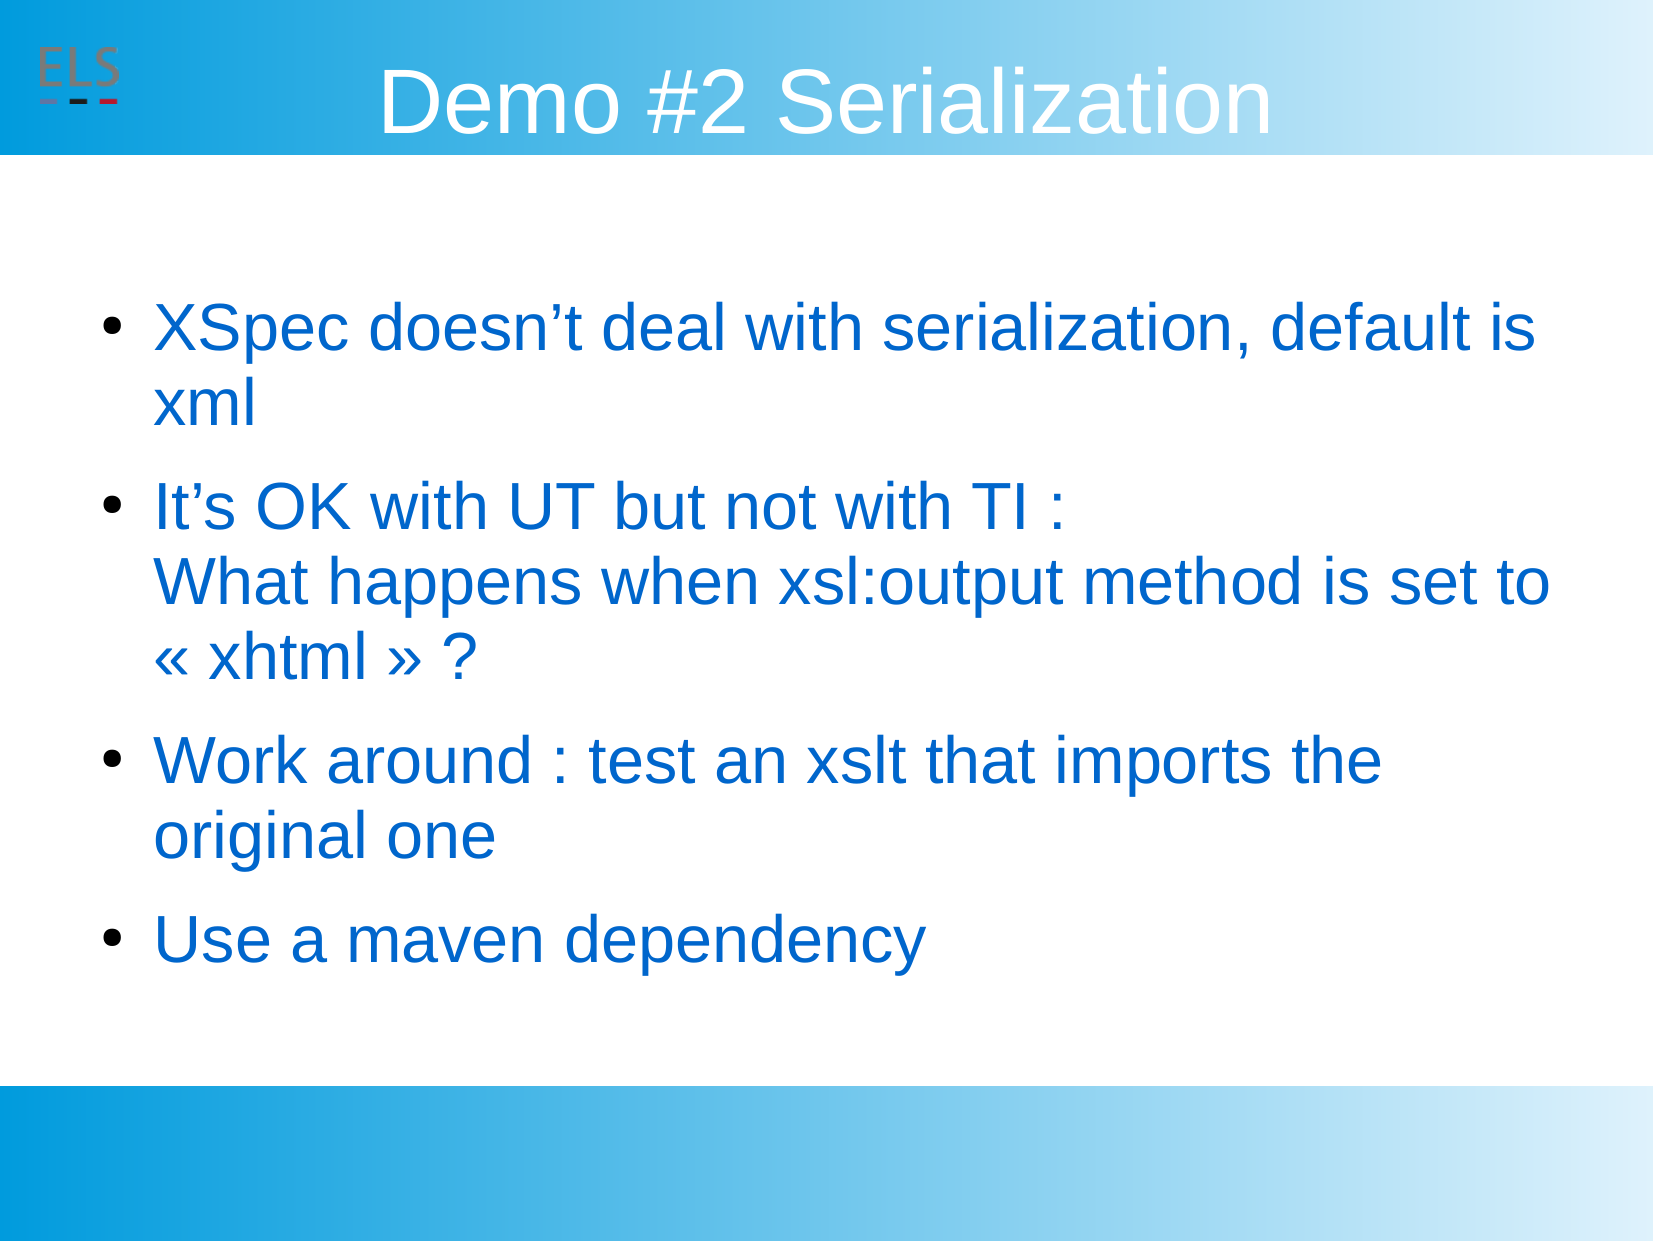

# Demo #2 Serialization
XSpec doesn’t deal with serialization, default is xml
It’s OK with UT but not with TI :
What happens when xsl:output method is set to « xhtml » ?
Work around : test an xslt that imports the original one
Use a maven dependency